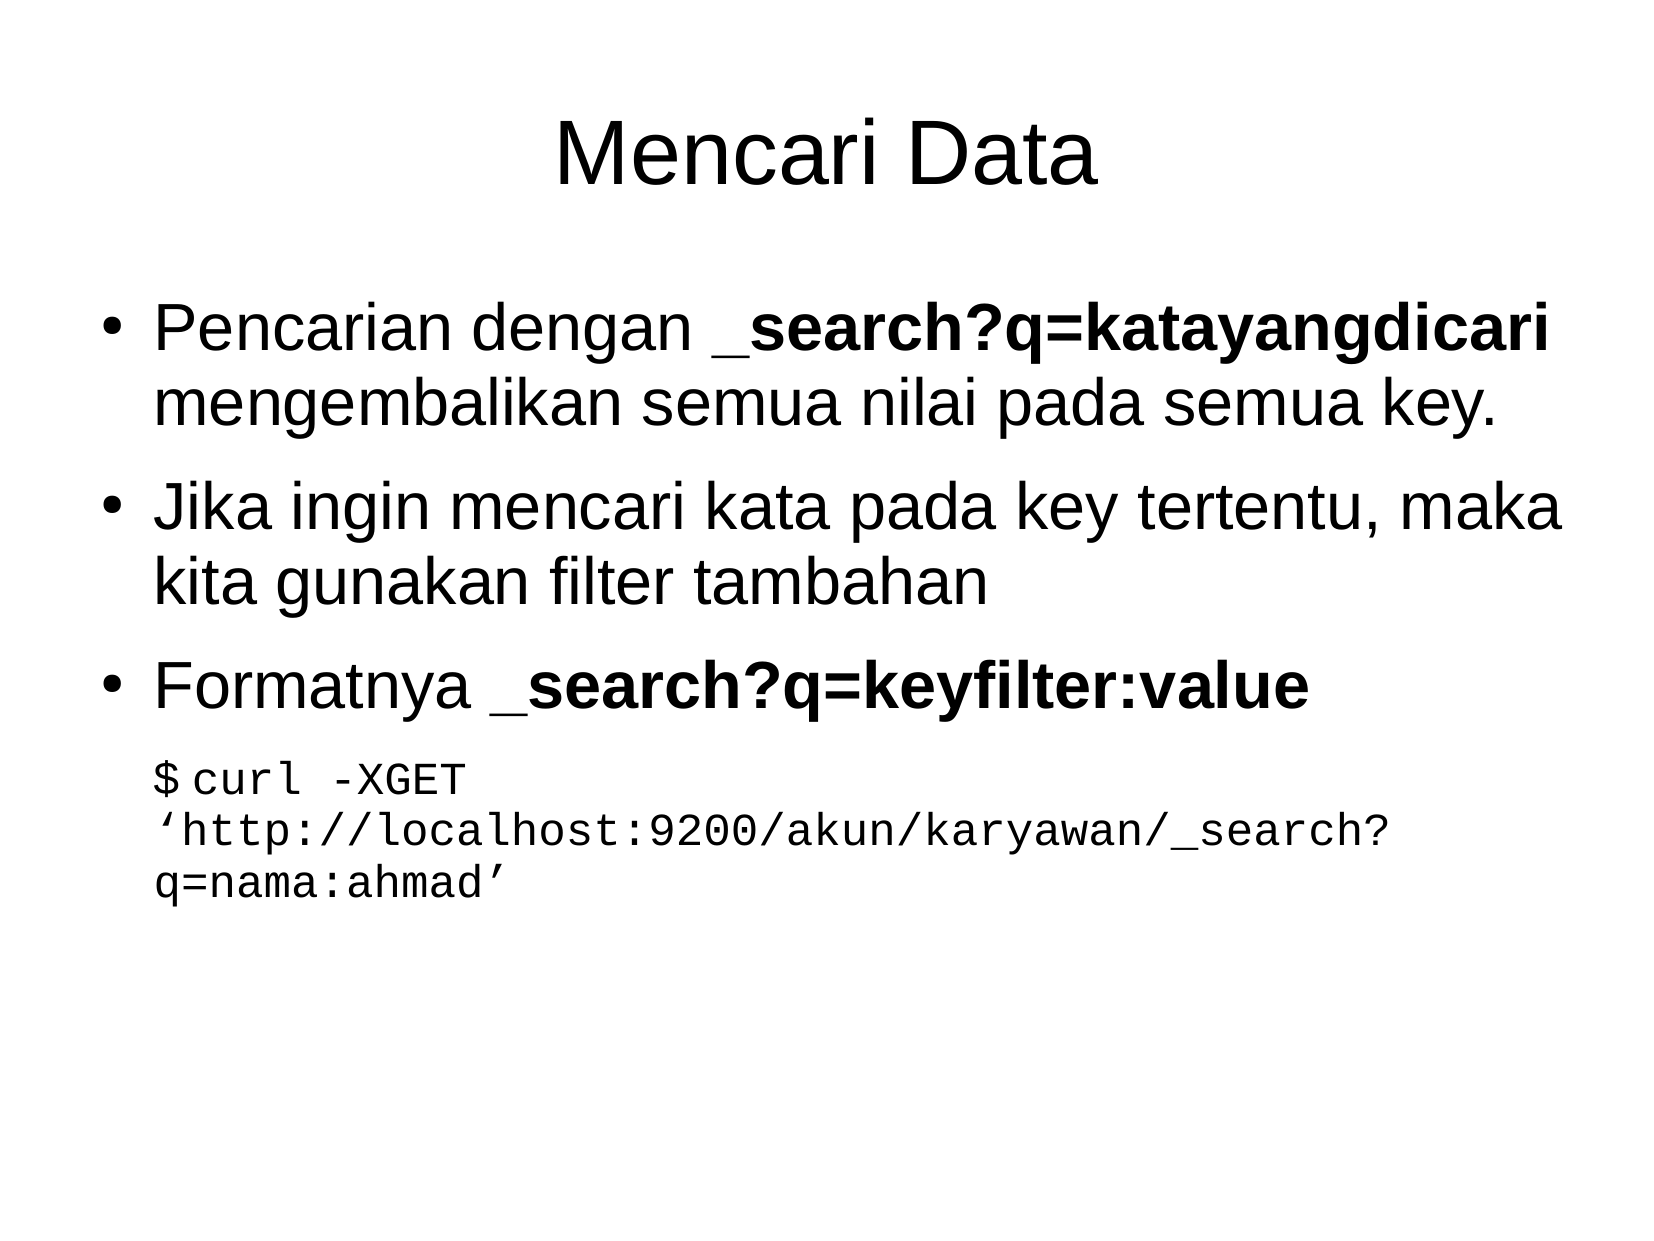

# Mencari Data
Pencarian dengan _search?q=katayangdicari mengembalikan semua nilai pada semua key.
Jika ingin mencari kata pada key tertentu, maka kita gunakan filter tambahan
Formatnya _search?q=keyfilter:value
$ curl -XGET ‘http://localhost:9200/akun/karyawan/_search?q=nama:ahmad’